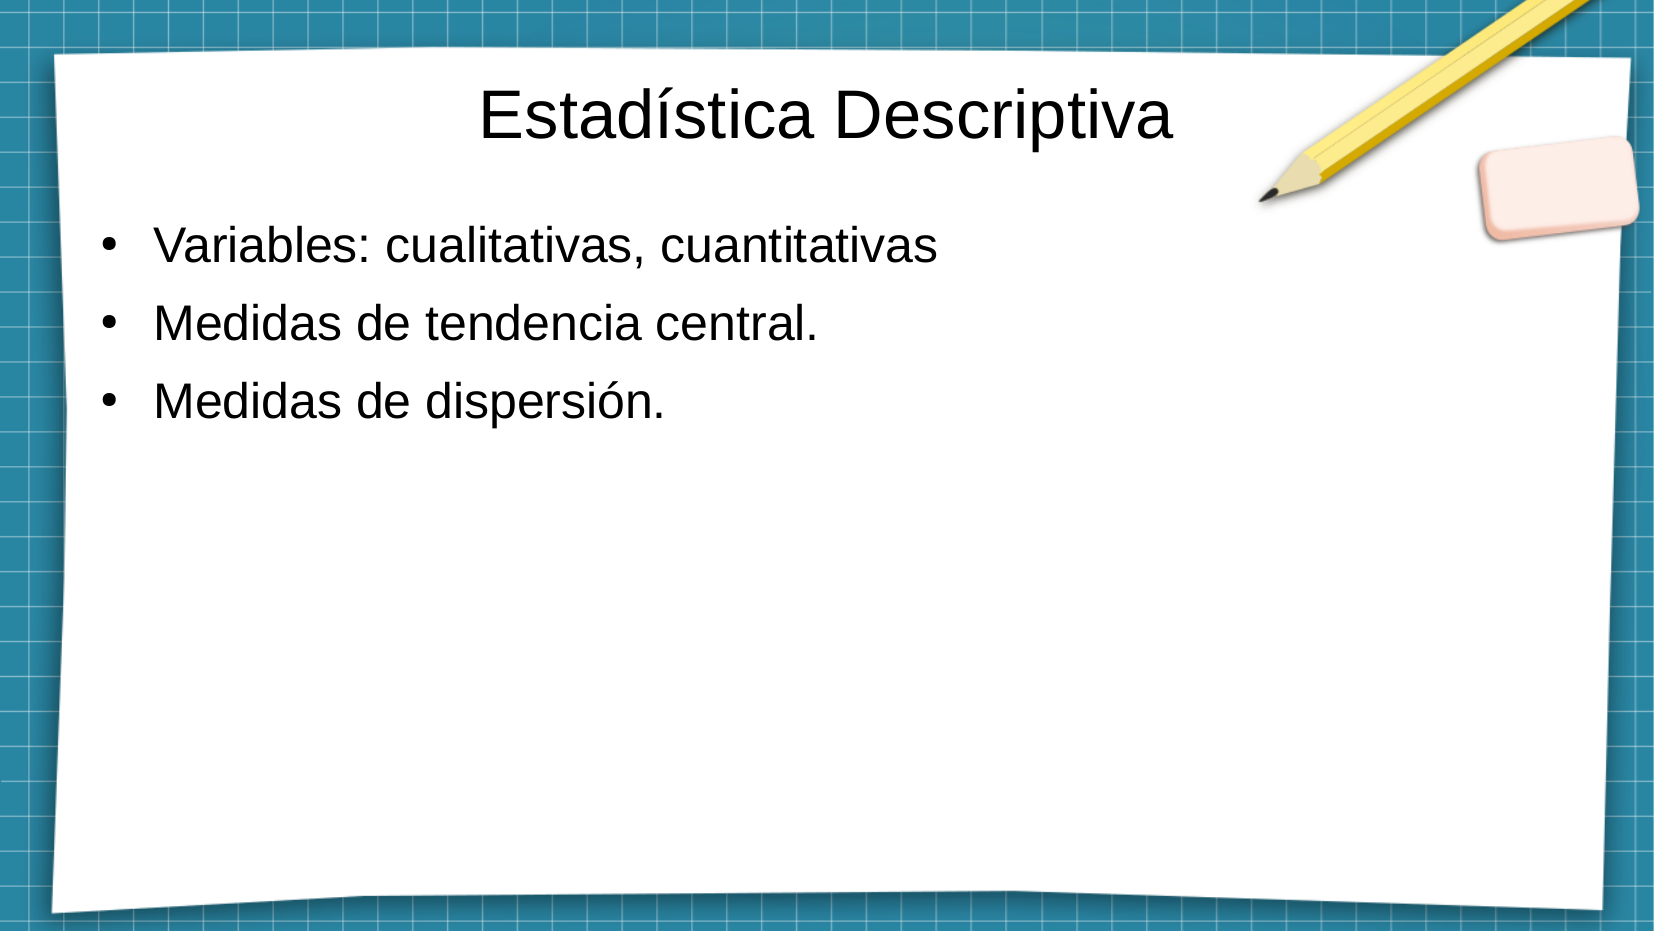

# Estadística Descriptiva
Variables: cualitativas, cuantitativas
Medidas de tendencia central.
Medidas de dispersión.